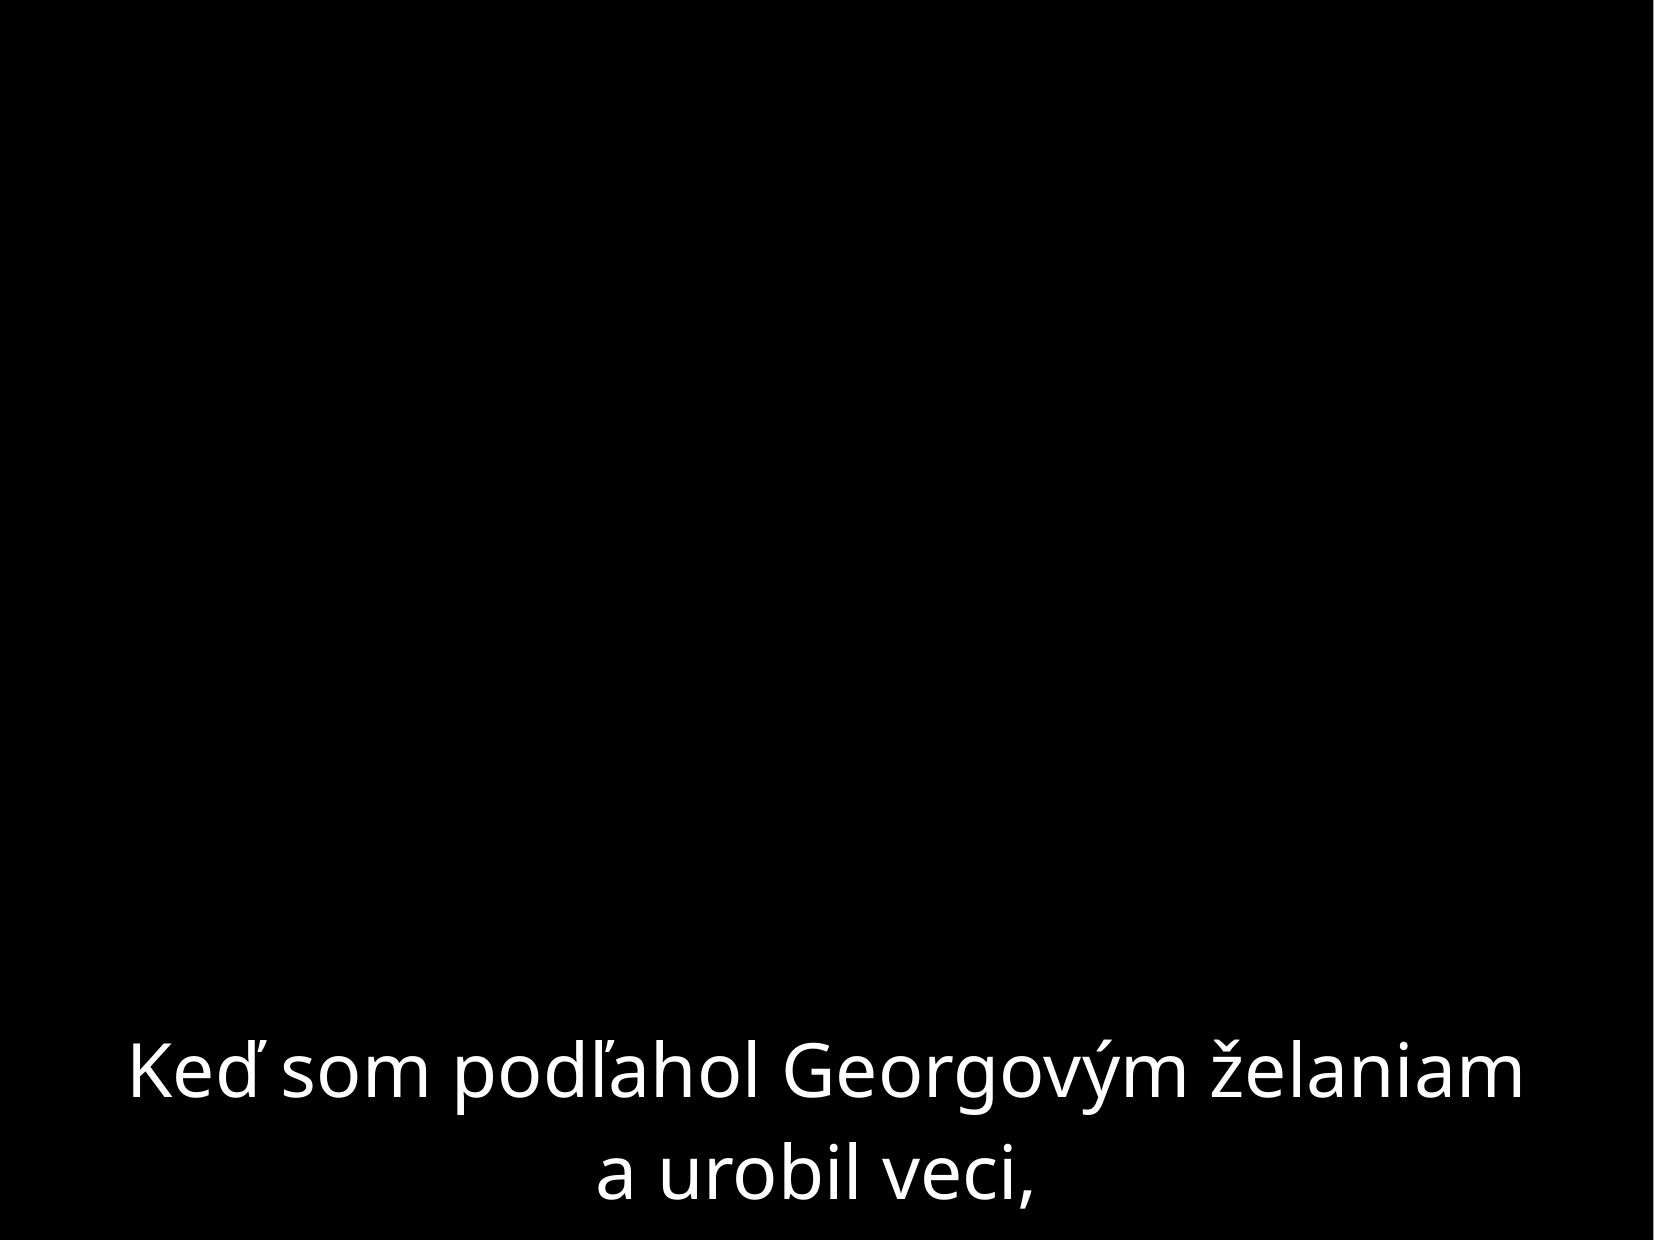

# Keď som podľahol Georgovým želaniam a urobil veci,